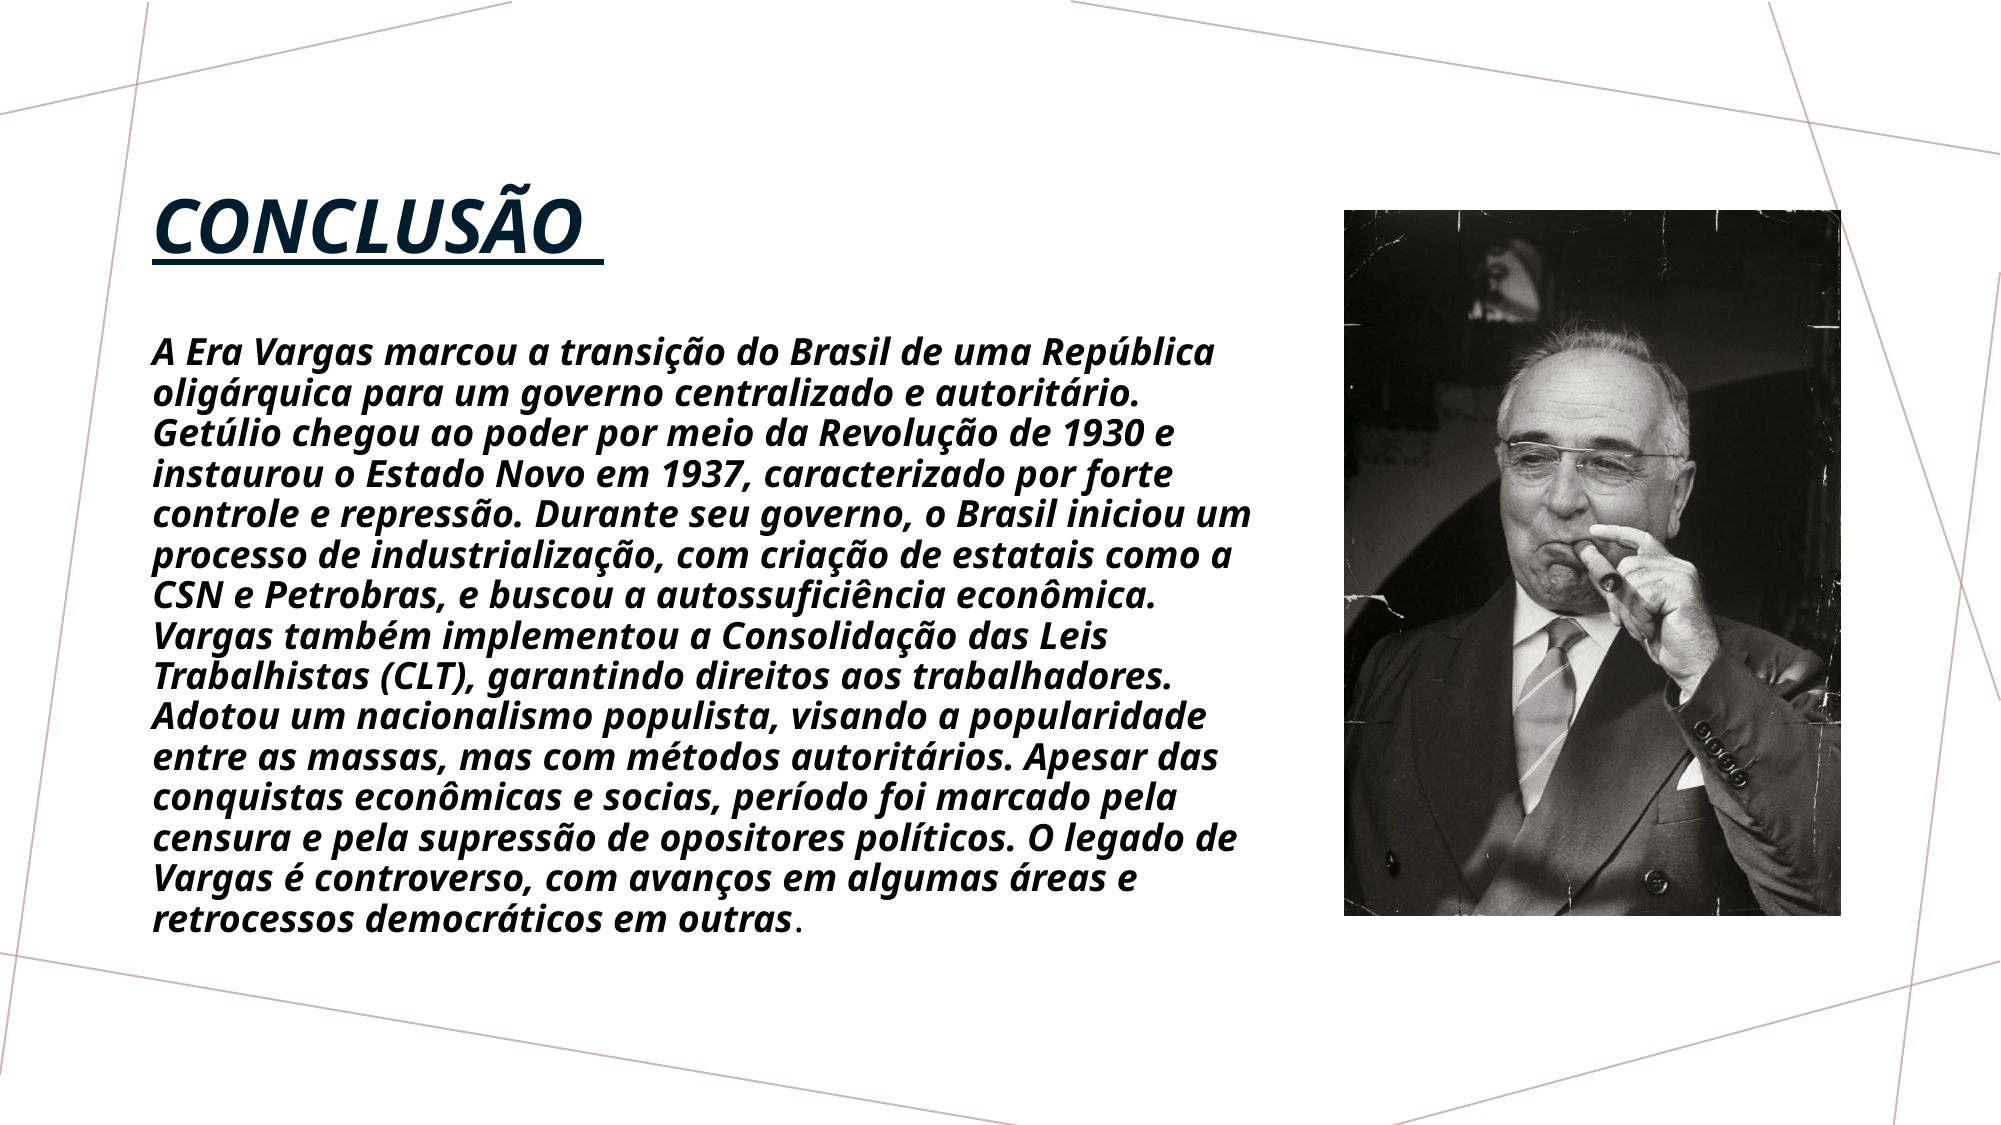

# CONCLUSÃO
A Era Vargas marcou a transição do Brasil de uma República oligárquica para um governo centralizado e autoritário. Getúlio chegou ao poder por meio da Revolução de 1930 e instaurou o Estado Novo em 1937, caracterizado por forte controle e repressão. Durante seu governo, o Brasil iniciou um processo de industrialização, com criação de estatais como a CSN e Petrobras, e buscou a autossuficiência econômica. Vargas também implementou a Consolidação das Leis Trabalhistas (CLT), garantindo direitos aos trabalhadores. Adotou um nacionalismo populista, visando a popularidade entre as massas, mas com métodos autoritários. Apesar das conquistas econômicas e socias, período foi marcado pela censura e pela supressão de opositores políticos. O legado de Vargas é controverso, com avanços em algumas áreas e retrocessos democráticos em outras.